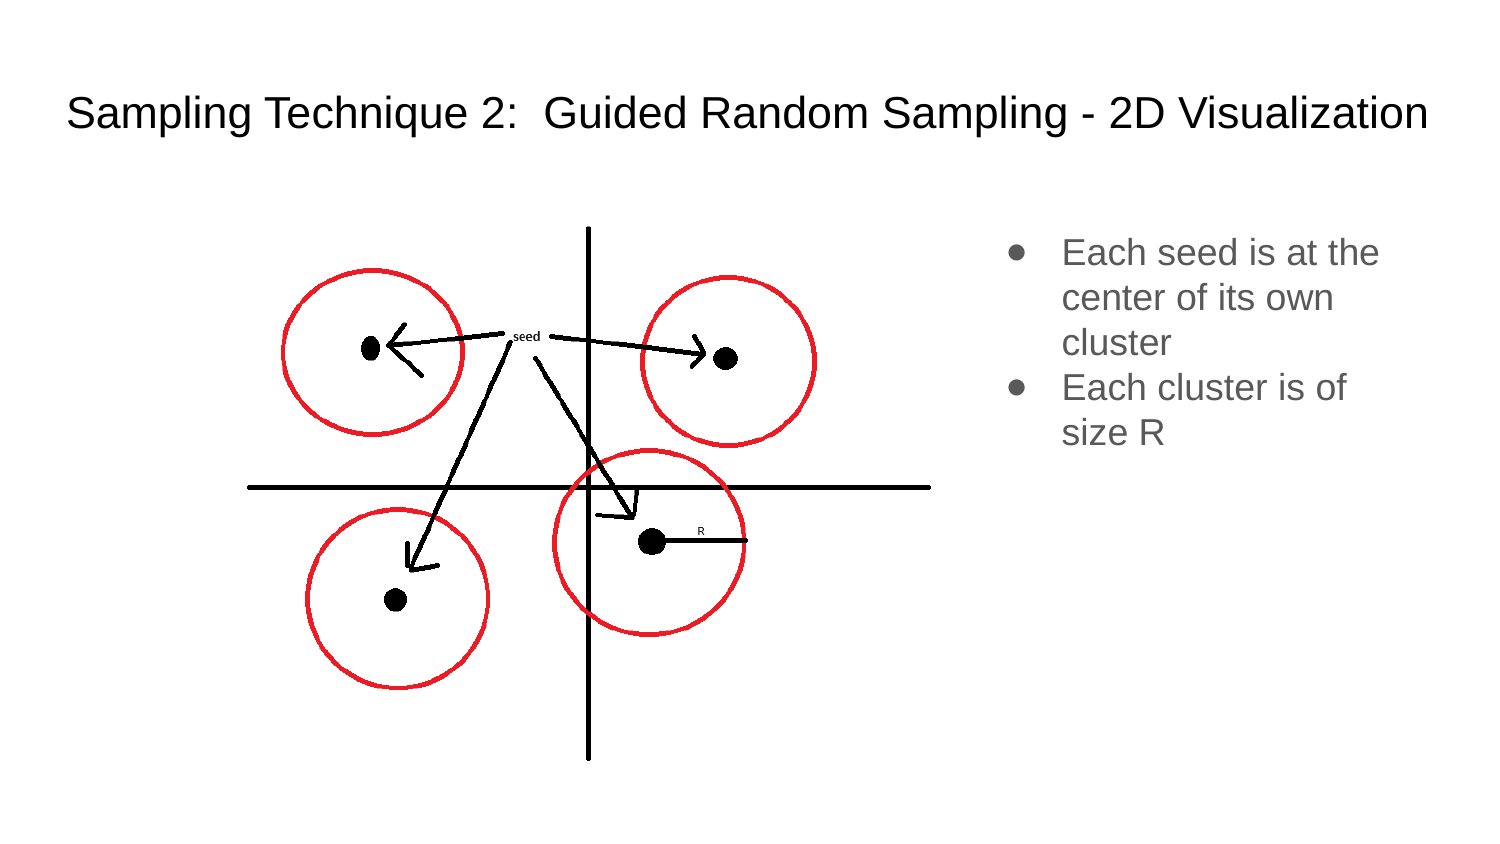

# Sampling Technique 2: Guided Random Sampling - 2D Visualization
Each seed is at the center of its own cluster
Each cluster is of size R
Insert visualization here